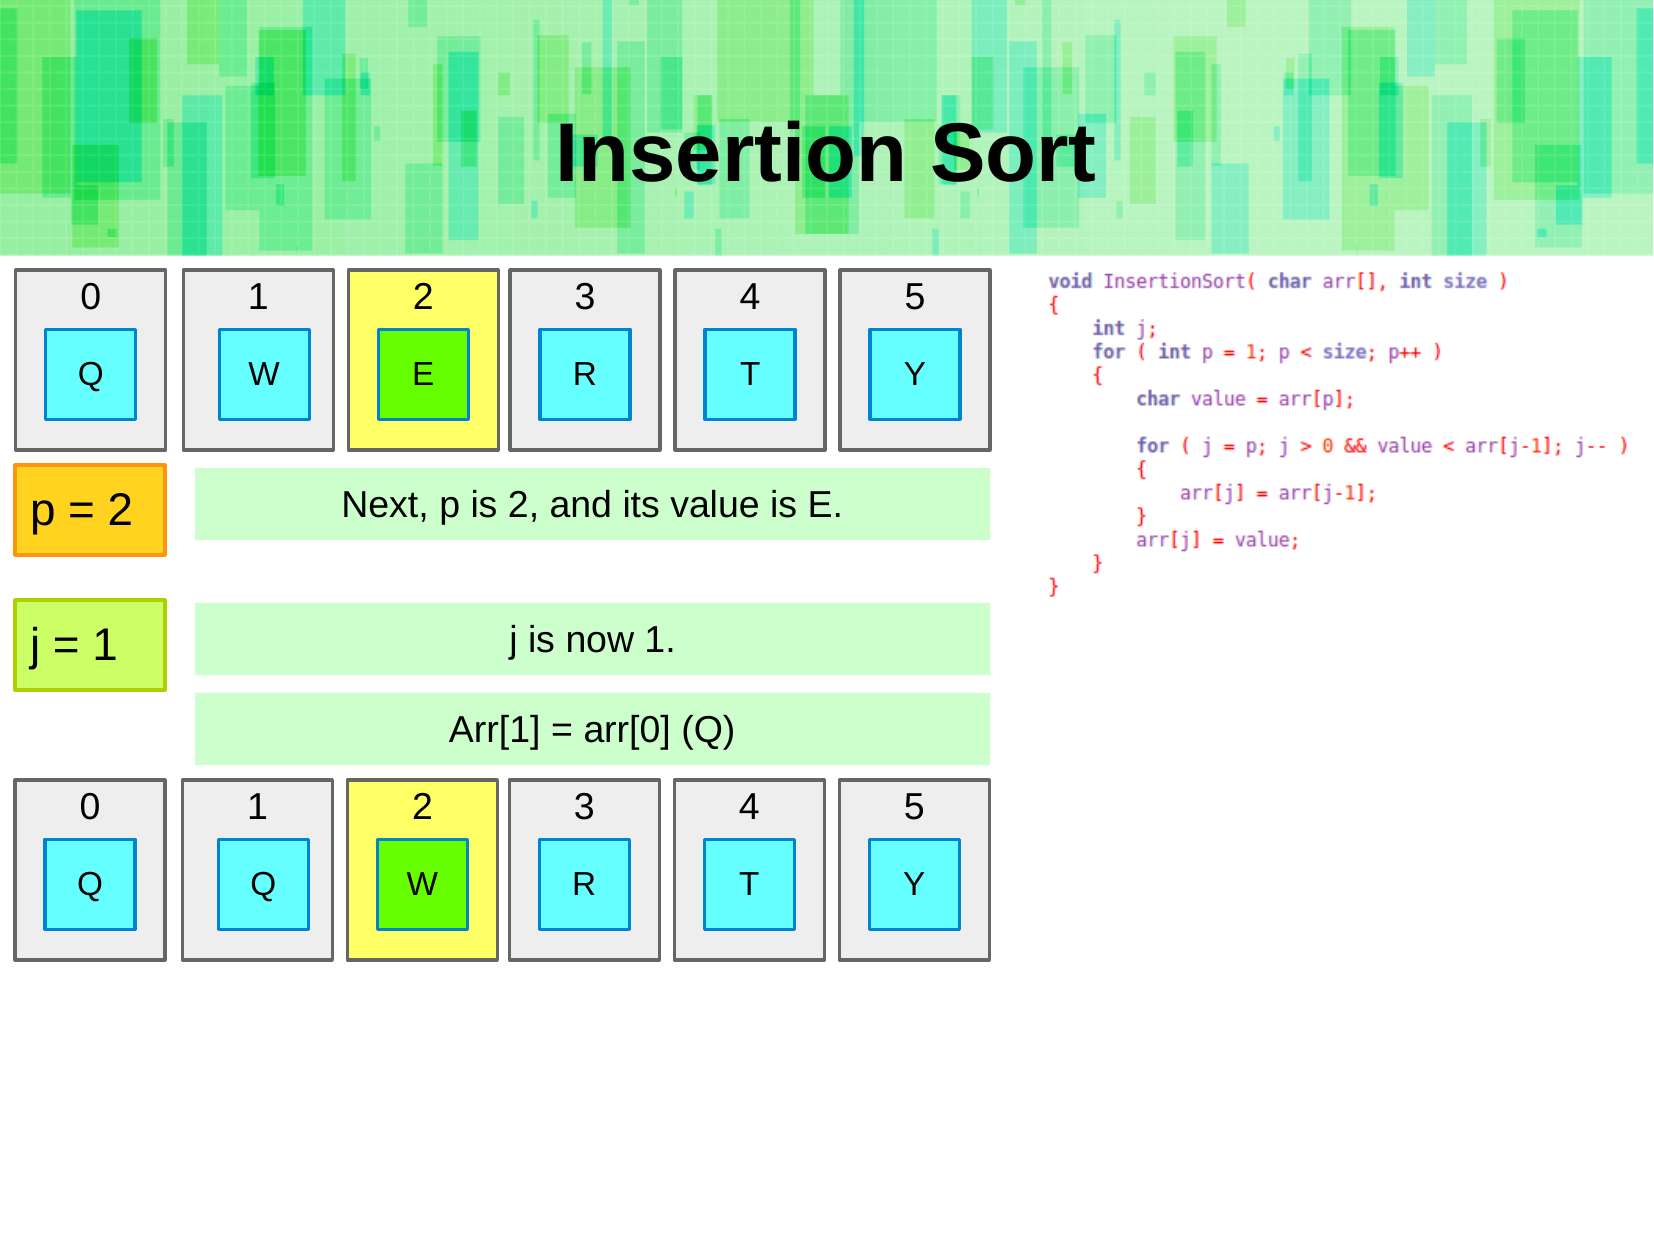

# Insertion Sort
0
1
2
3
4
5
Q
W
E
R
T
Y
p = 2
Next, p is 2, and its value is E.
j = 1
j is now 1.
Arr[1] = arr[0] (Q)
0
1
2
3
4
5
Q
Q
W
R
T
Y